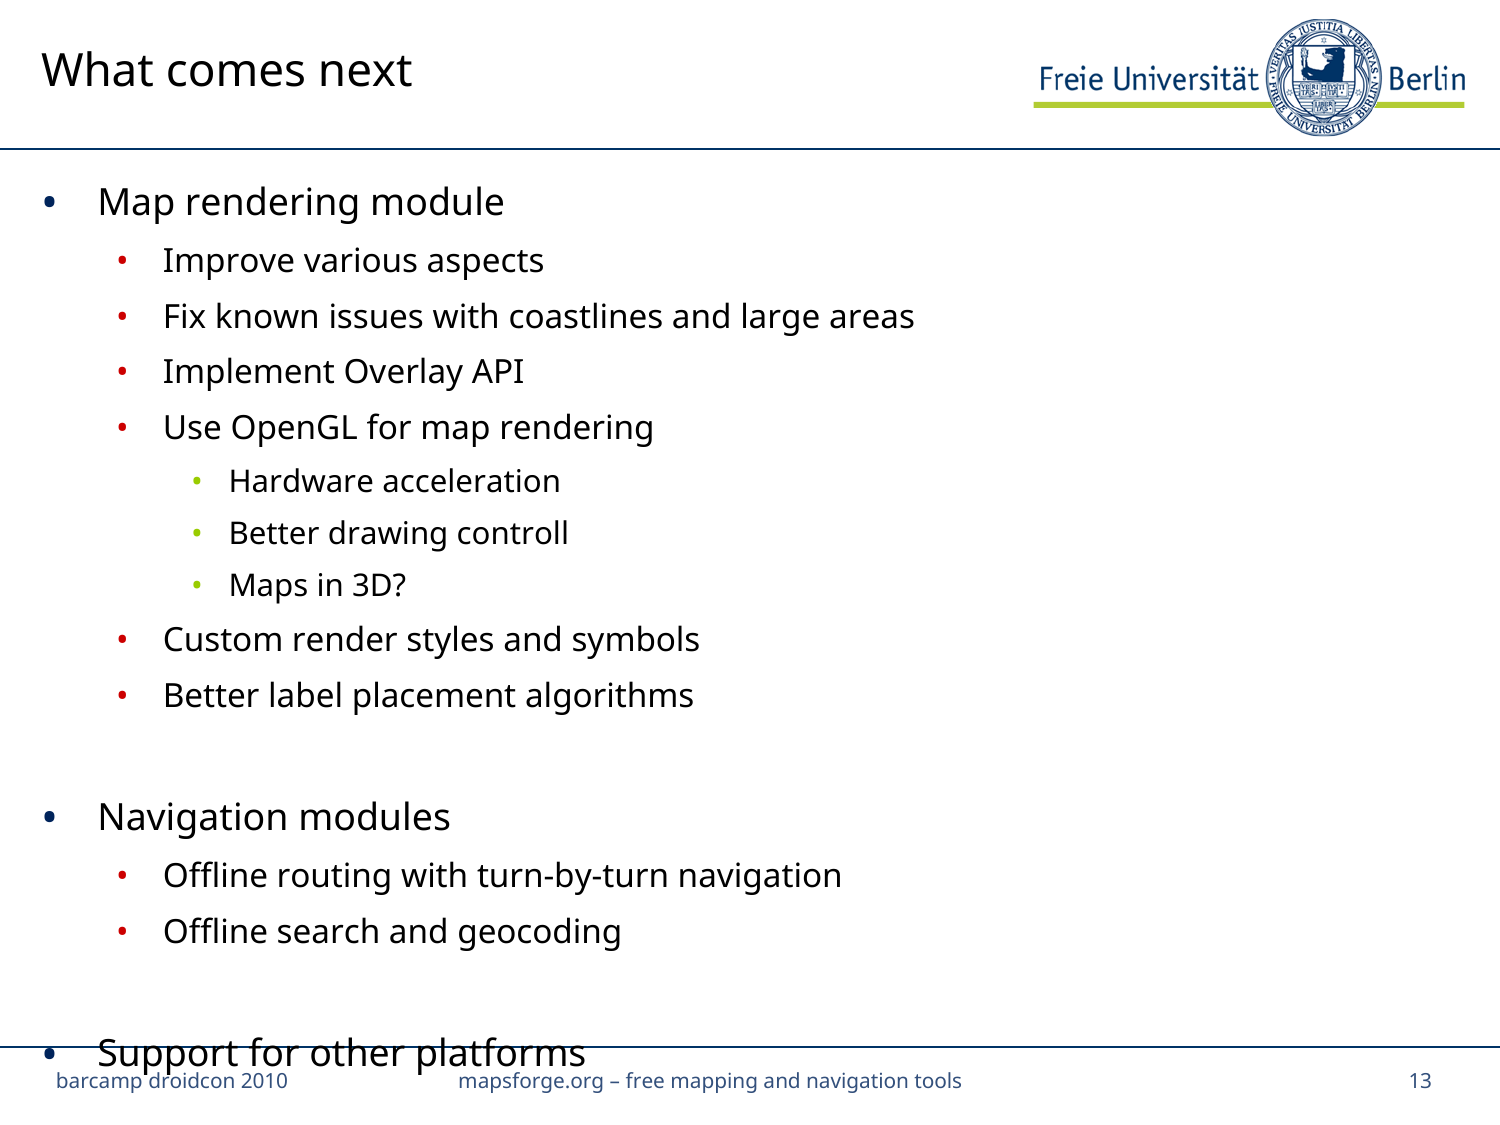

# What comes next
Map rendering module
Improve various aspects
Fix known issues with coastlines and large areas
Implement Overlay API
Use OpenGL for map rendering
Hardware acceleration
Better drawing controll
Maps in 3D?
Custom render styles and symbols
Better label placement algorithms
Navigation modules
Offline routing with turn-by-turn navigation
Offline search and geocoding
Support for other platforms
barcamp droidcon 2010 mapsforge.org – free mapping and navigation tools
13